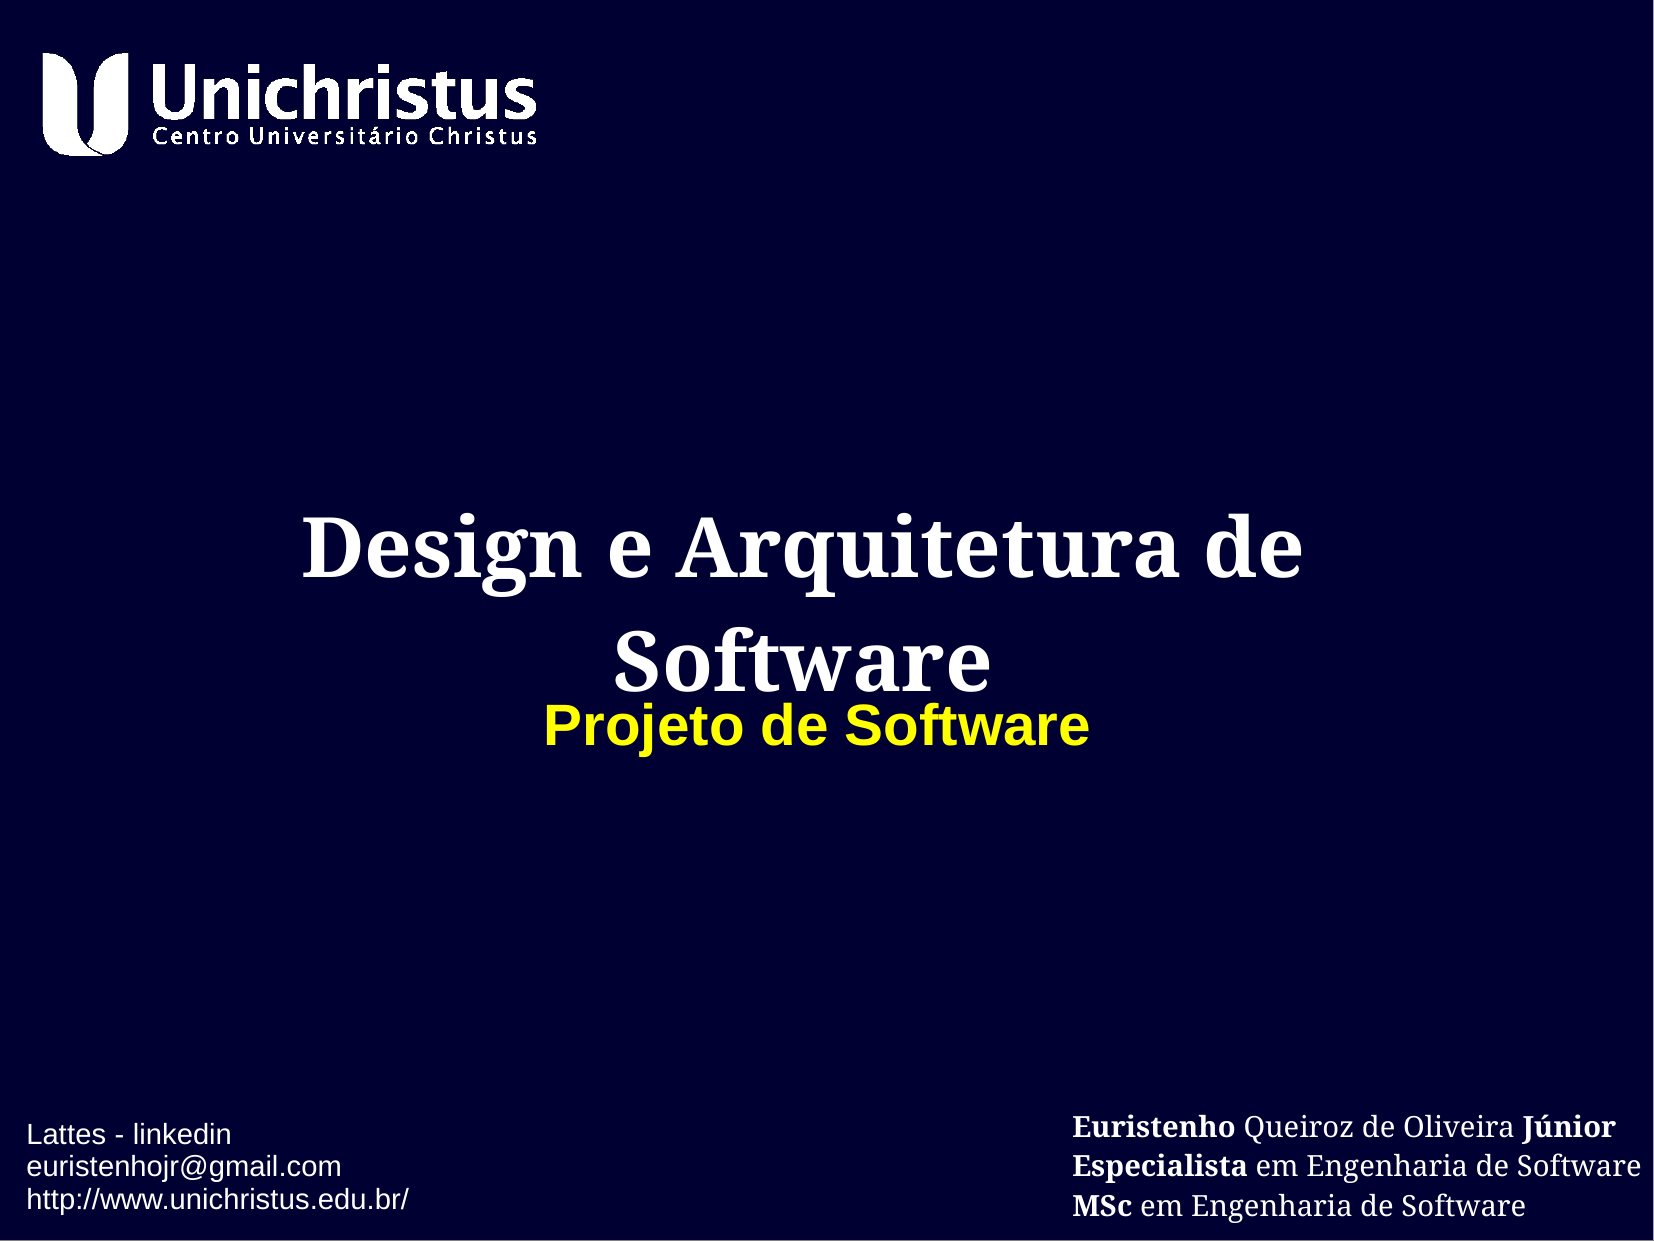

Design e Arquitetura de Software
Projeto de Software
Euristenho Queiroz de Oliveira Júnior
Especialista em Engenharia de Software
MSc em Engenharia de Software
Lattes - linkedin
euristenhojr@gmail.com
http://www.unichristus.edu.br/